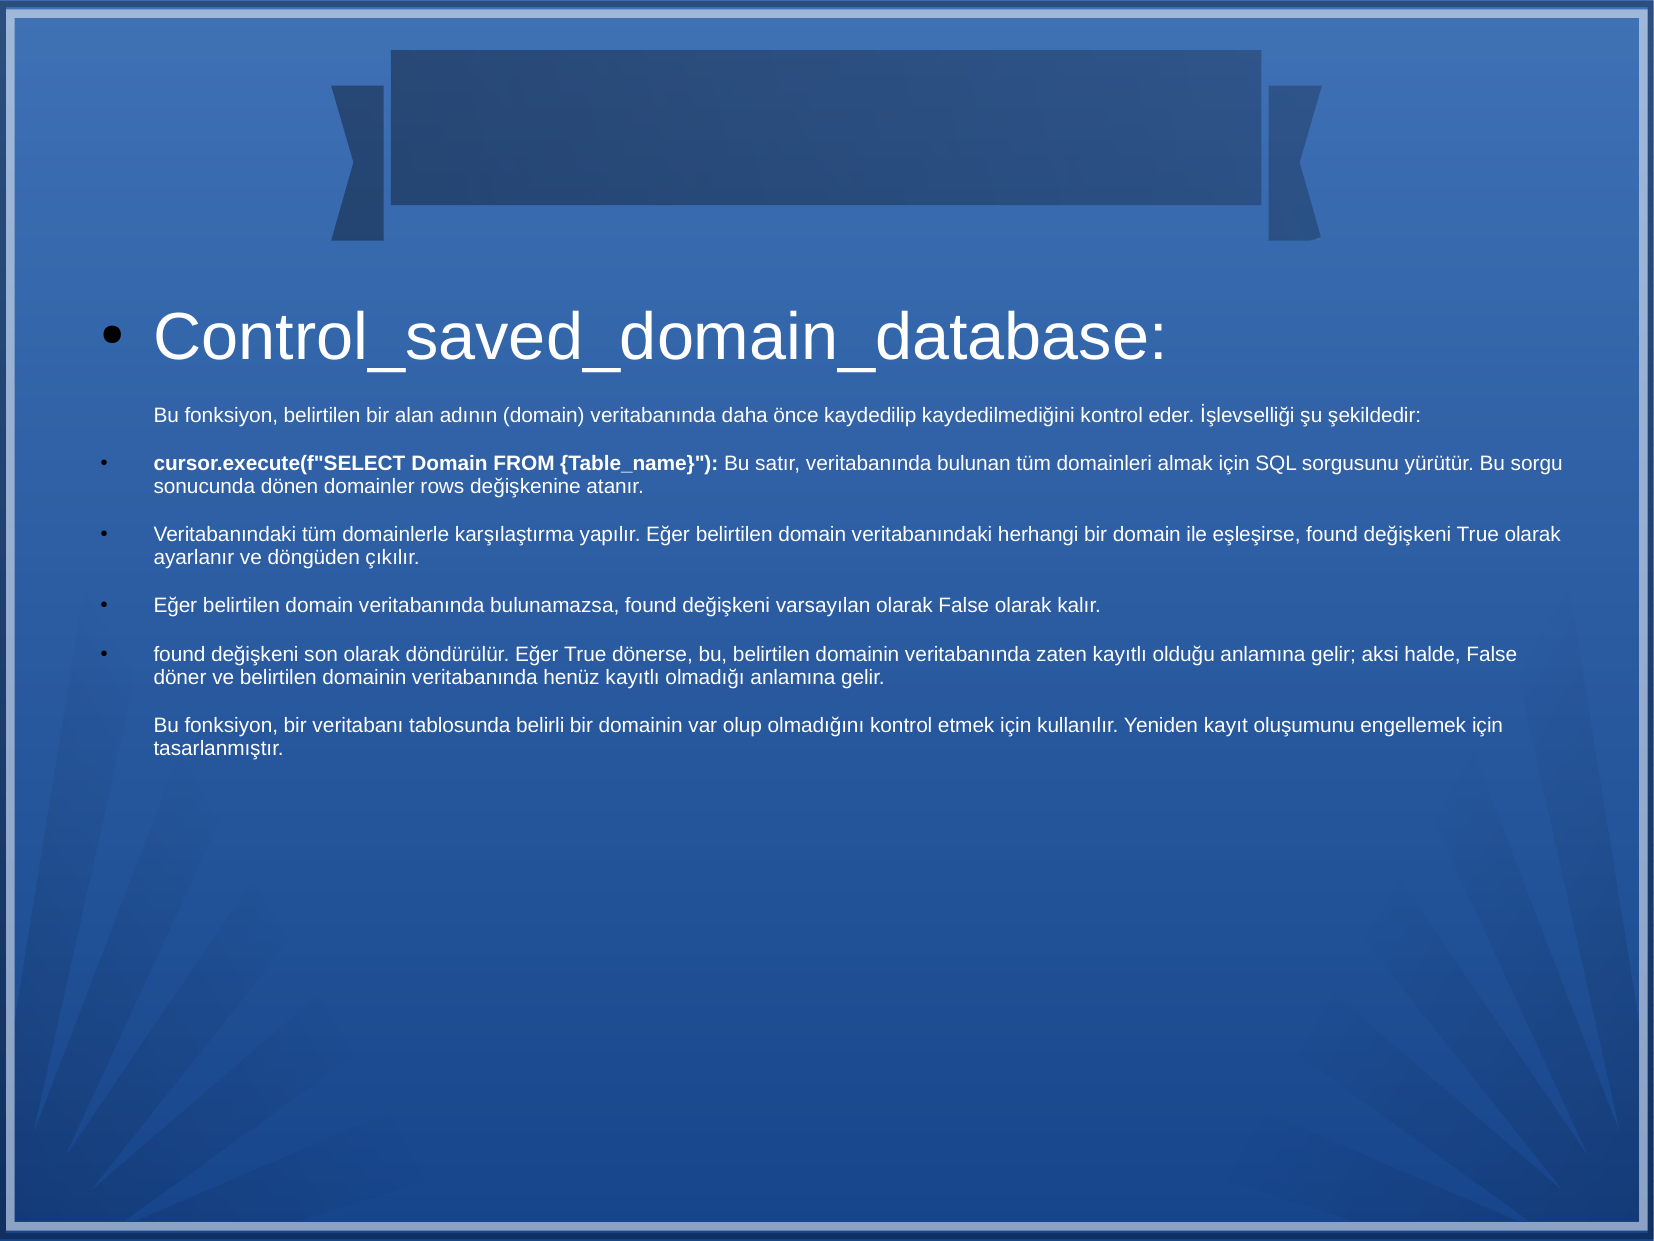

# Control_saved_domain_database:
Bu fonksiyon, belirtilen bir alan adının (domain) veritabanında daha önce kaydedilip kaydedilmediğini kontrol eder. İşlevselliği şu şekildedir:
cursor.execute(f"SELECT Domain FROM {Table_name}"): Bu satır, veritabanında bulunan tüm domainleri almak için SQL sorgusunu yürütür. Bu sorgu sonucunda dönen domainler rows değişkenine atanır.
Veritabanındaki tüm domainlerle karşılaştırma yapılır. Eğer belirtilen domain veritabanındaki herhangi bir domain ile eşleşirse, found değişkeni True olarak ayarlanır ve döngüden çıkılır.
Eğer belirtilen domain veritabanında bulunamazsa, found değişkeni varsayılan olarak False olarak kalır.
found değişkeni son olarak döndürülür. Eğer True dönerse, bu, belirtilen domainin veritabanında zaten kayıtlı olduğu anlamına gelir; aksi halde, False döner ve belirtilen domainin veritabanında henüz kayıtlı olmadığı anlamına gelir.
Bu fonksiyon, bir veritabanı tablosunda belirli bir domainin var olup olmadığını kontrol etmek için kullanılır. Yeniden kayıt oluşumunu engellemek için tasarlanmıştır.